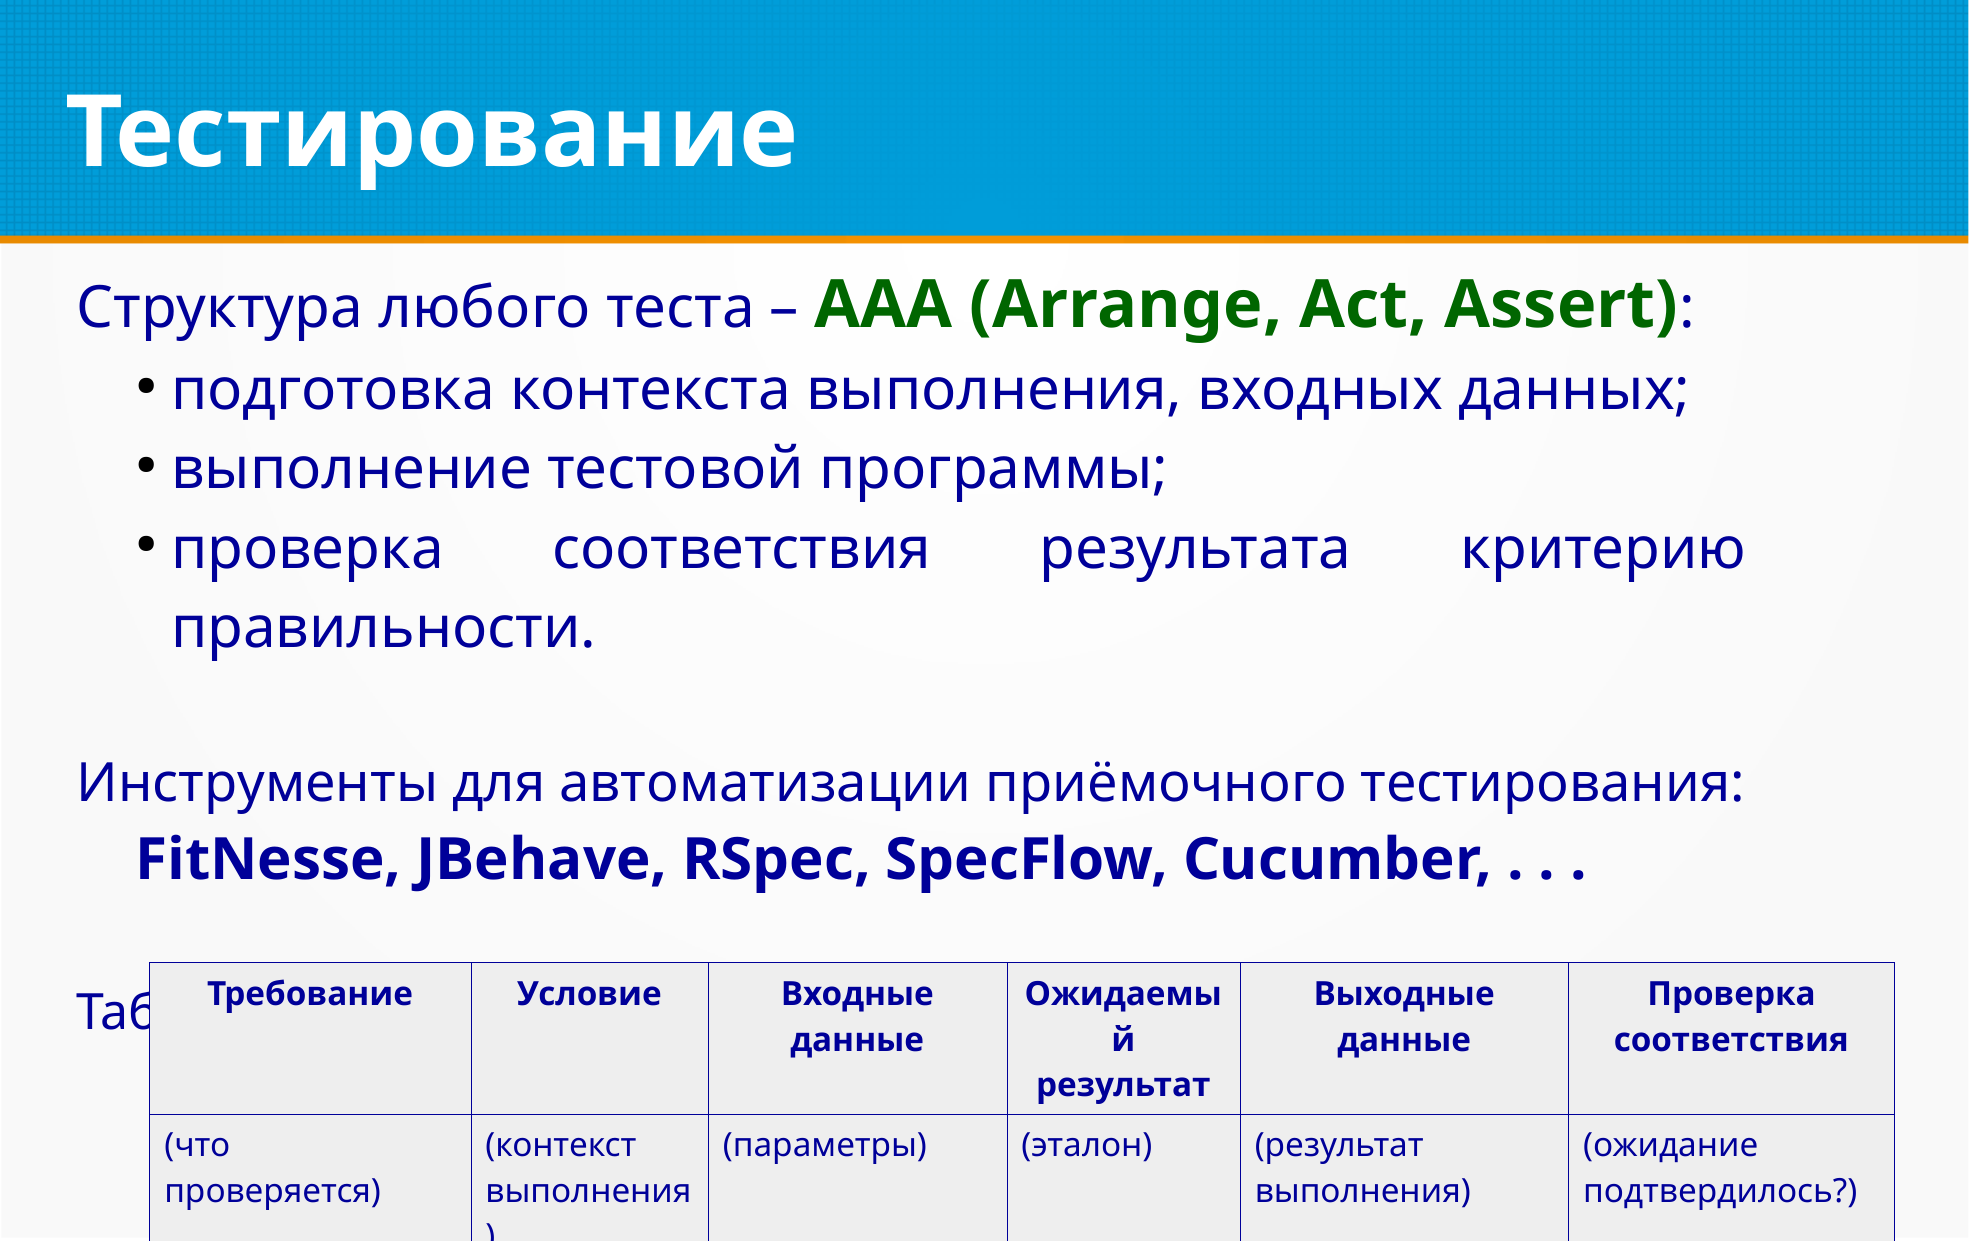

Тестирование
Структура любого теста – AAA (Arrange, Act, Assert):
подготовка контекста выполнения, входных данных;
выполнение тестовой программы;
проверка соответствия результата критерию правильности.
Инструменты для автоматизации приёмочного тестирования:
FitNesse, JBehave, RSpec, SpecFlow, Cucumber, . . .
Табличное представление теста:
| Требование | Условие | Входные данные | Ожидаемый результат | Выходные данные | Проверка соответствия |
| --- | --- | --- | --- | --- | --- |
| (что проверяется) | (контекст выполнения) | (параметры) | (эталон) | (результат выполнения) | (ожидание подтвердилось?) |